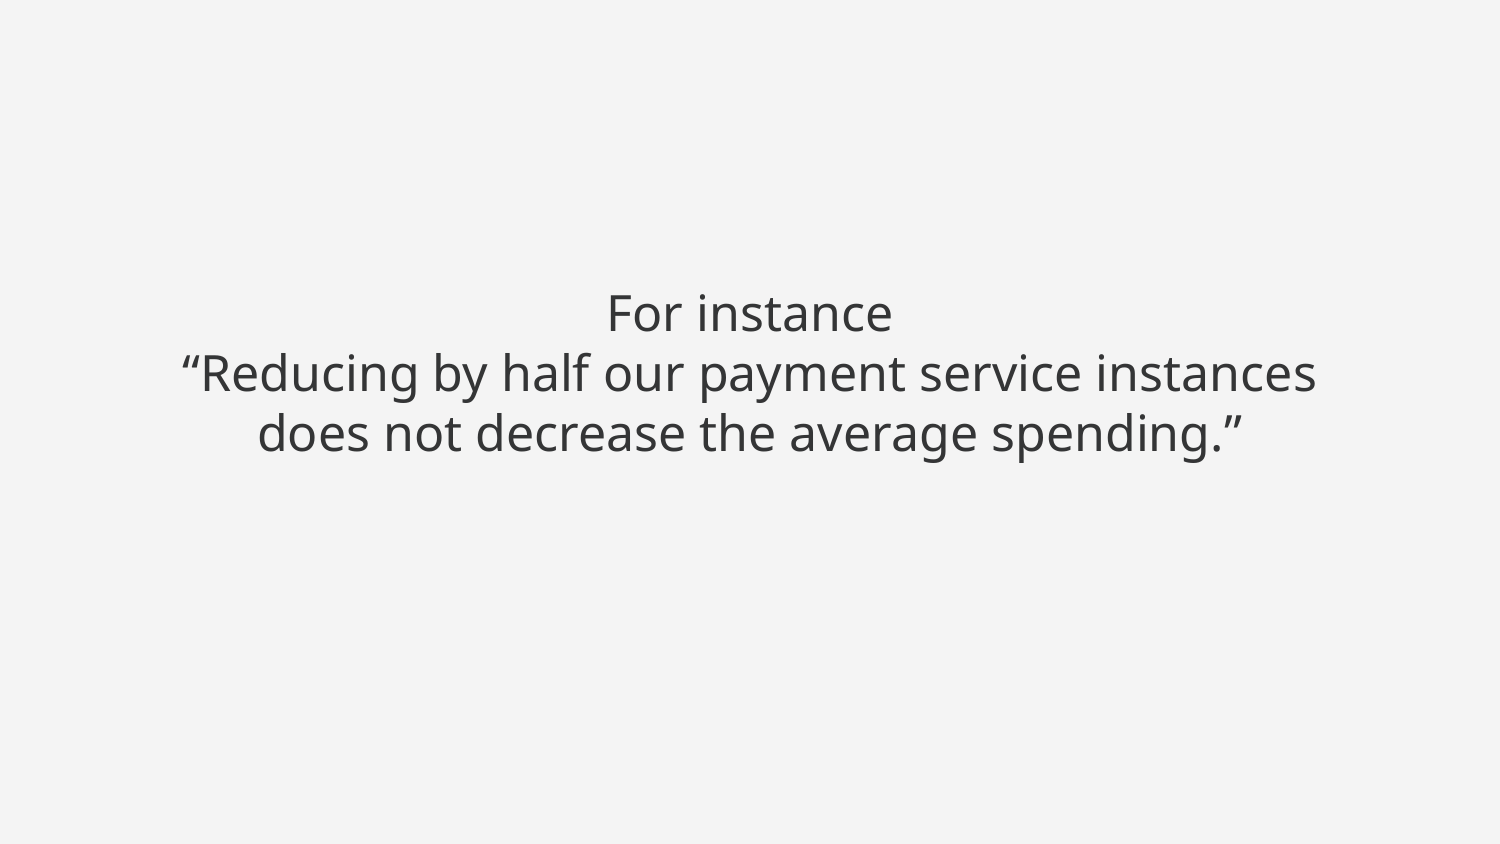

# For instance “Reducing by half our payment service instances does not decrease the average spending.”